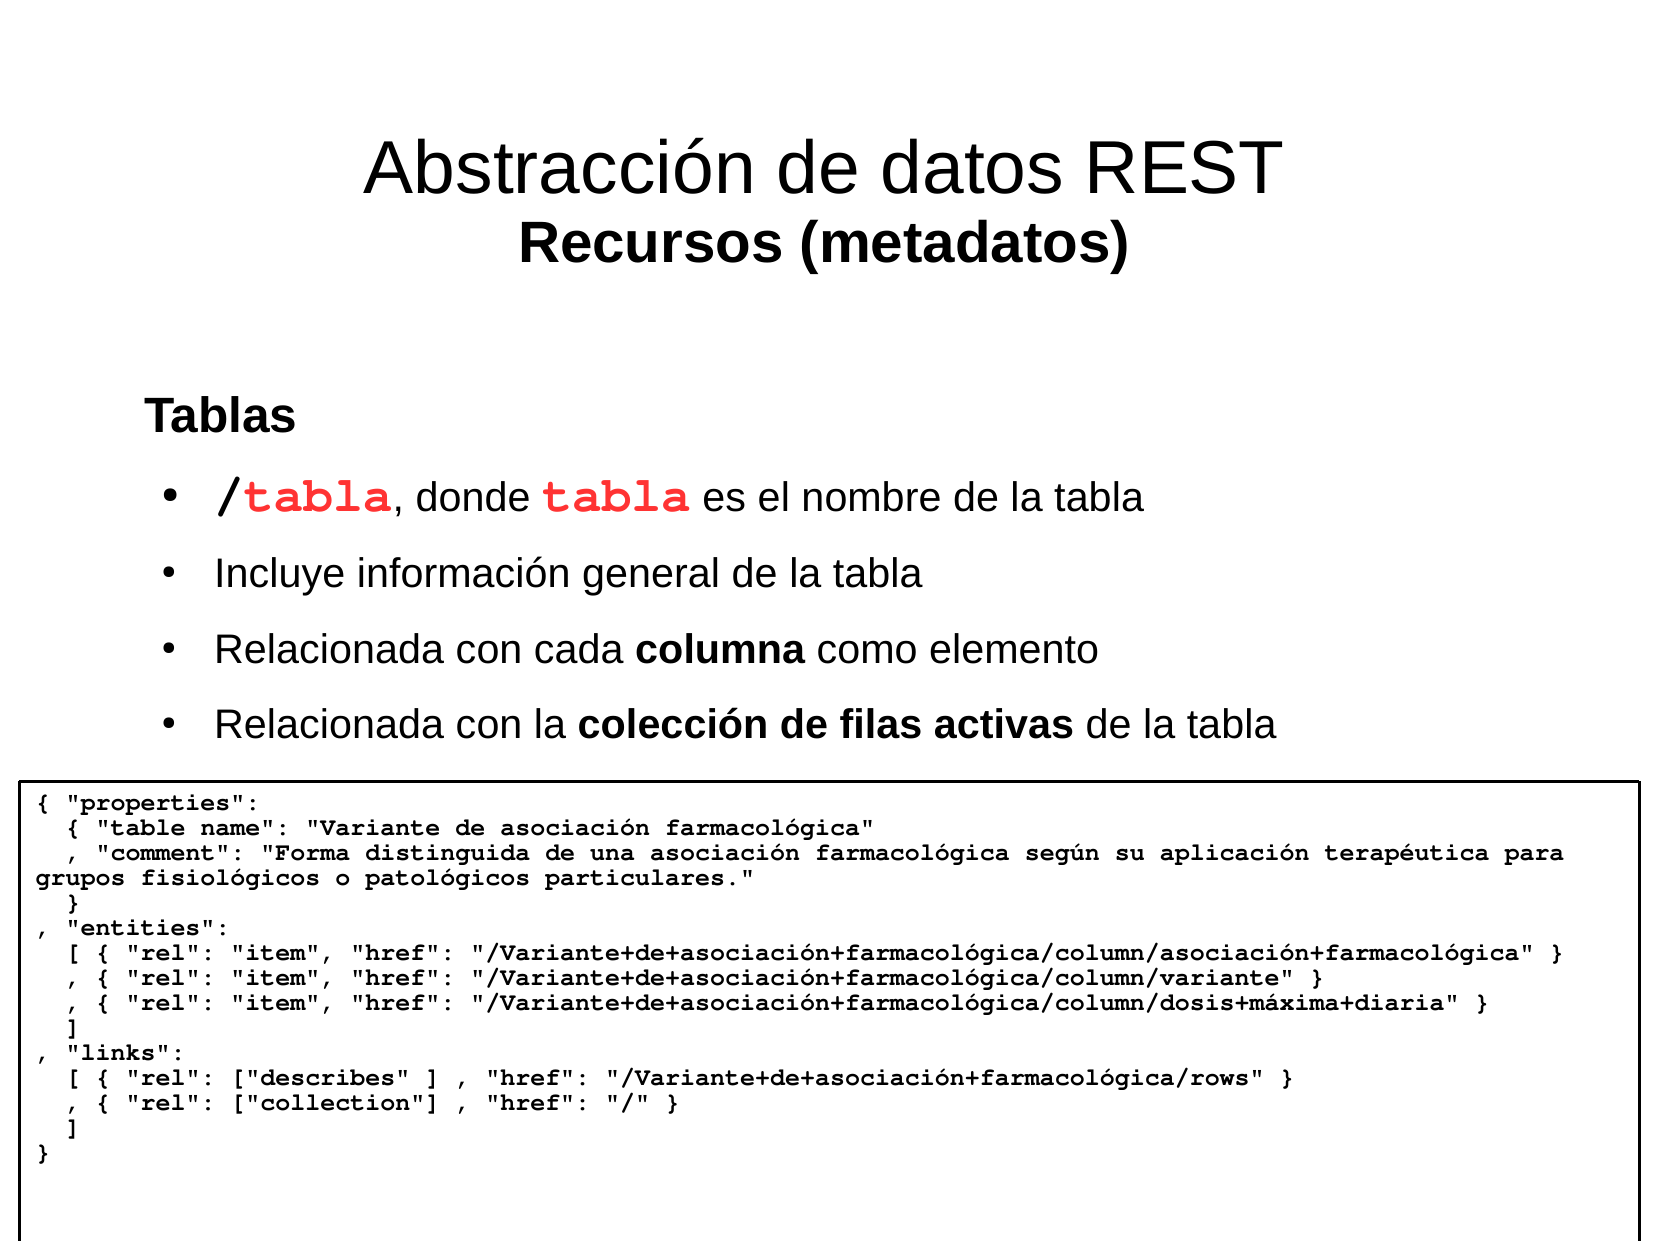

# Abstracción de datos REST Recursos (metadatos)
Tablas
/tabla, donde tabla es el nombre de la tabla
Incluye información general de la tabla
Relacionada con cada columna como elemento
Relacionada con la colección de filas activas de la tabla
{ "properties":
 { "table name": "Variante de asociación farmacológica"
 , "comment": "Forma distinguida de una asociación farmacológica según su aplicación terapéutica para grupos fisiológicos o patológicos particulares."
 }
, "entities":
 [ { "rel": "item", "href": "/Variante+de+asociación+farmacológica/column/asociación+farmacológica" }
 , { "rel": "item", "href": "/Variante+de+asociación+farmacológica/column/variante" }
 , { "rel": "item", "href": "/Variante+de+asociación+farmacológica/column/dosis+máxima+diaria" }
 ]
, "links":
 [ { "rel": ["describes" ] , "href": "/Variante+de+asociación+farmacológica/rows" }
 , { "rel": ["collection"] , "href": "/" }
 ]
}